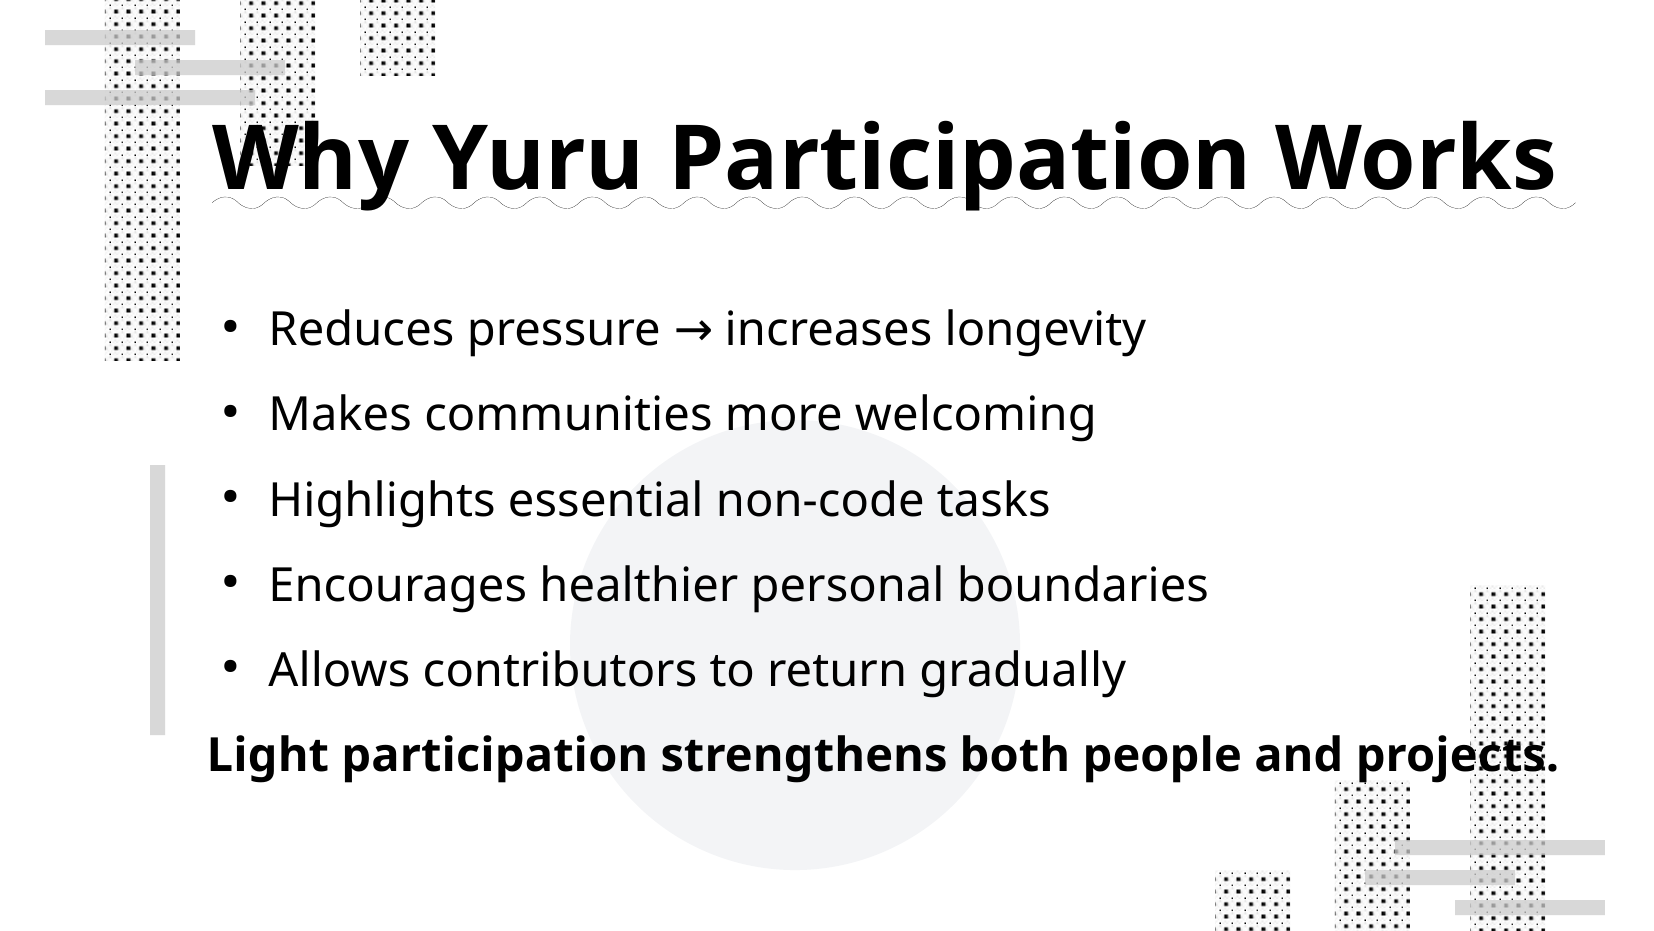

# Why Yuru Participation Works
Reduces pressure → increases longevity
Makes communities more welcoming
Highlights essential non-code tasks
Encourages healthier personal boundaries
Allows contributors to return gradually
Light participation strengthens both people and projects.